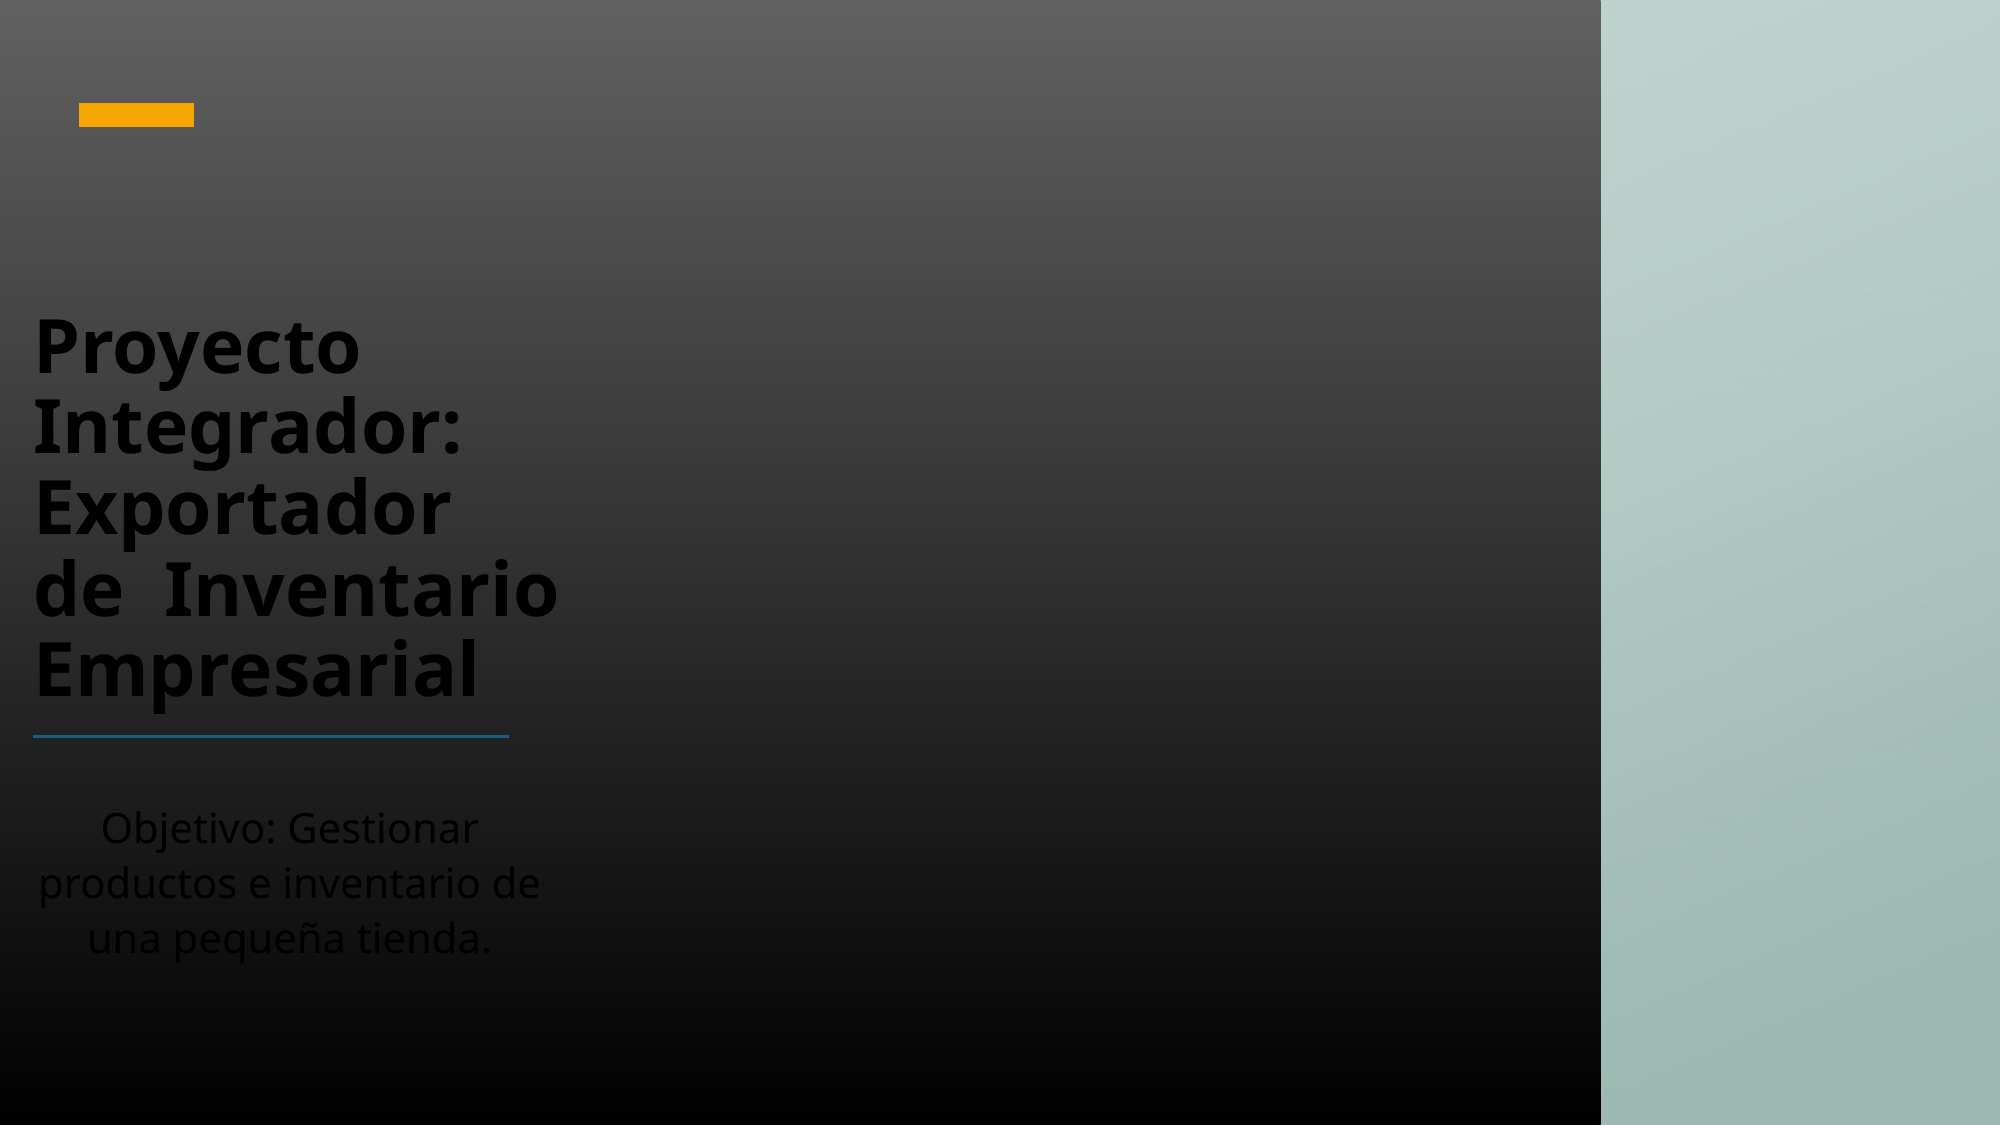

# Proyecto Integrador: Exportador de Inventario Empresarial
Objetivo: Gestionar productos e inventario de una pequeña tienda.